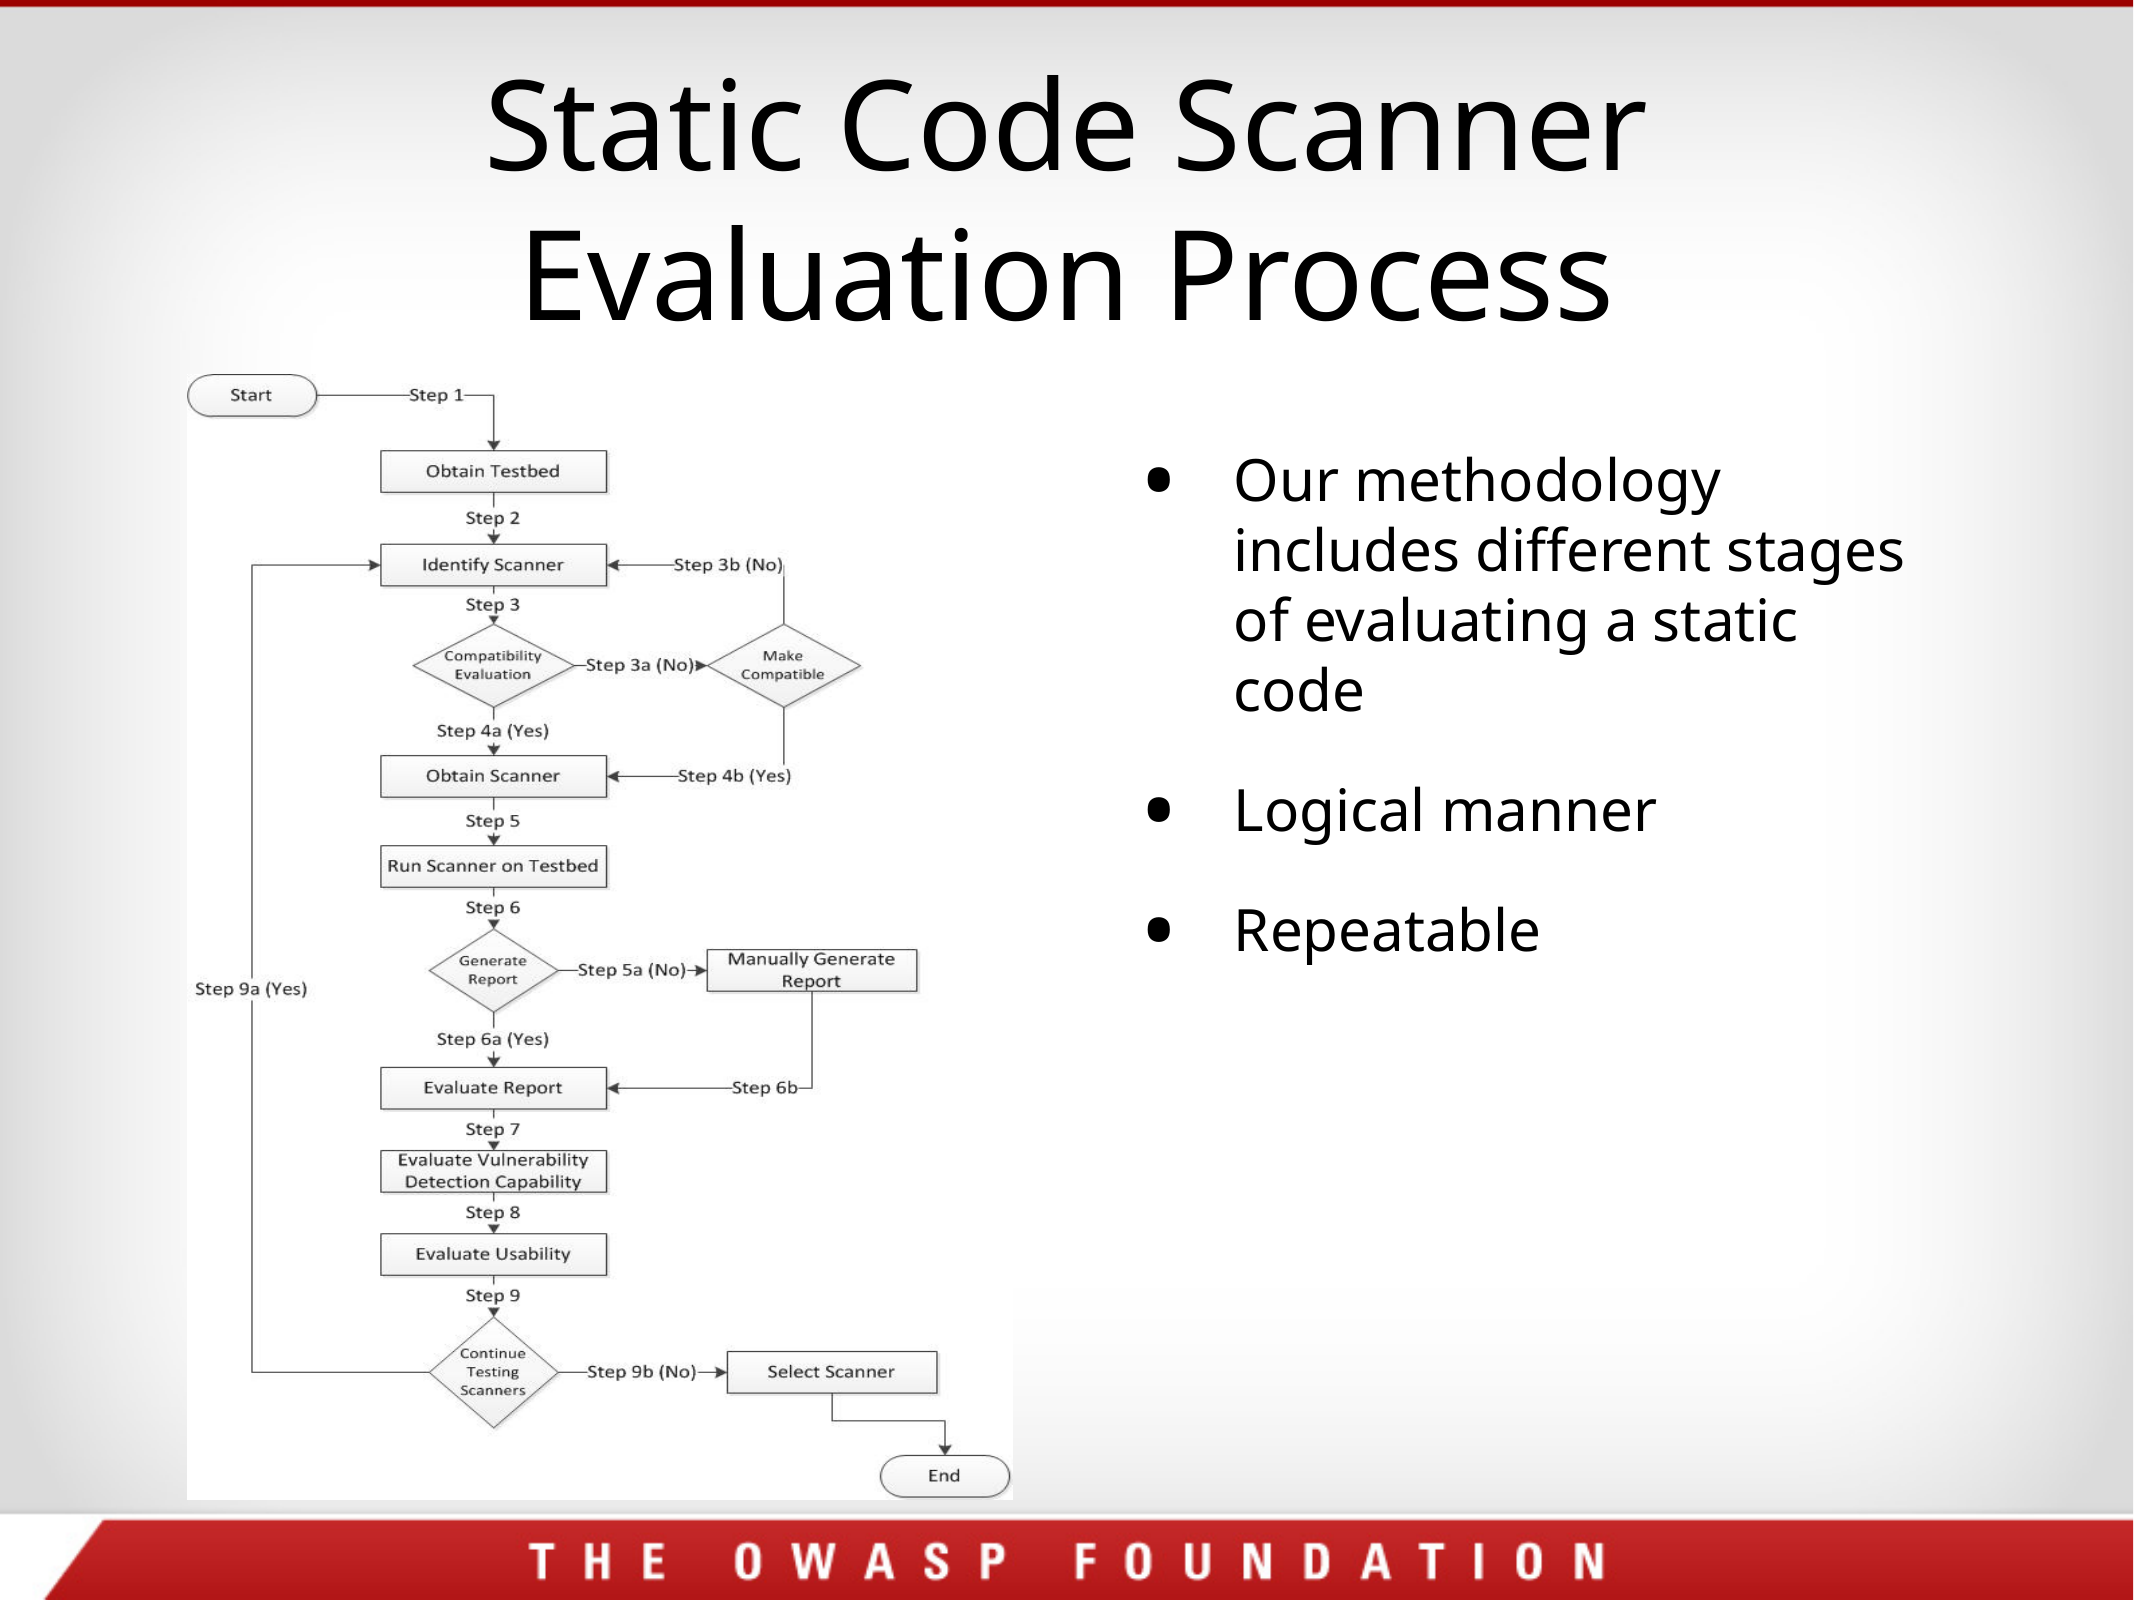

# Static Code Scanner Evaluation Process
Our methodology includes different stages of evaluating a static code
Logical manner
Repeatable